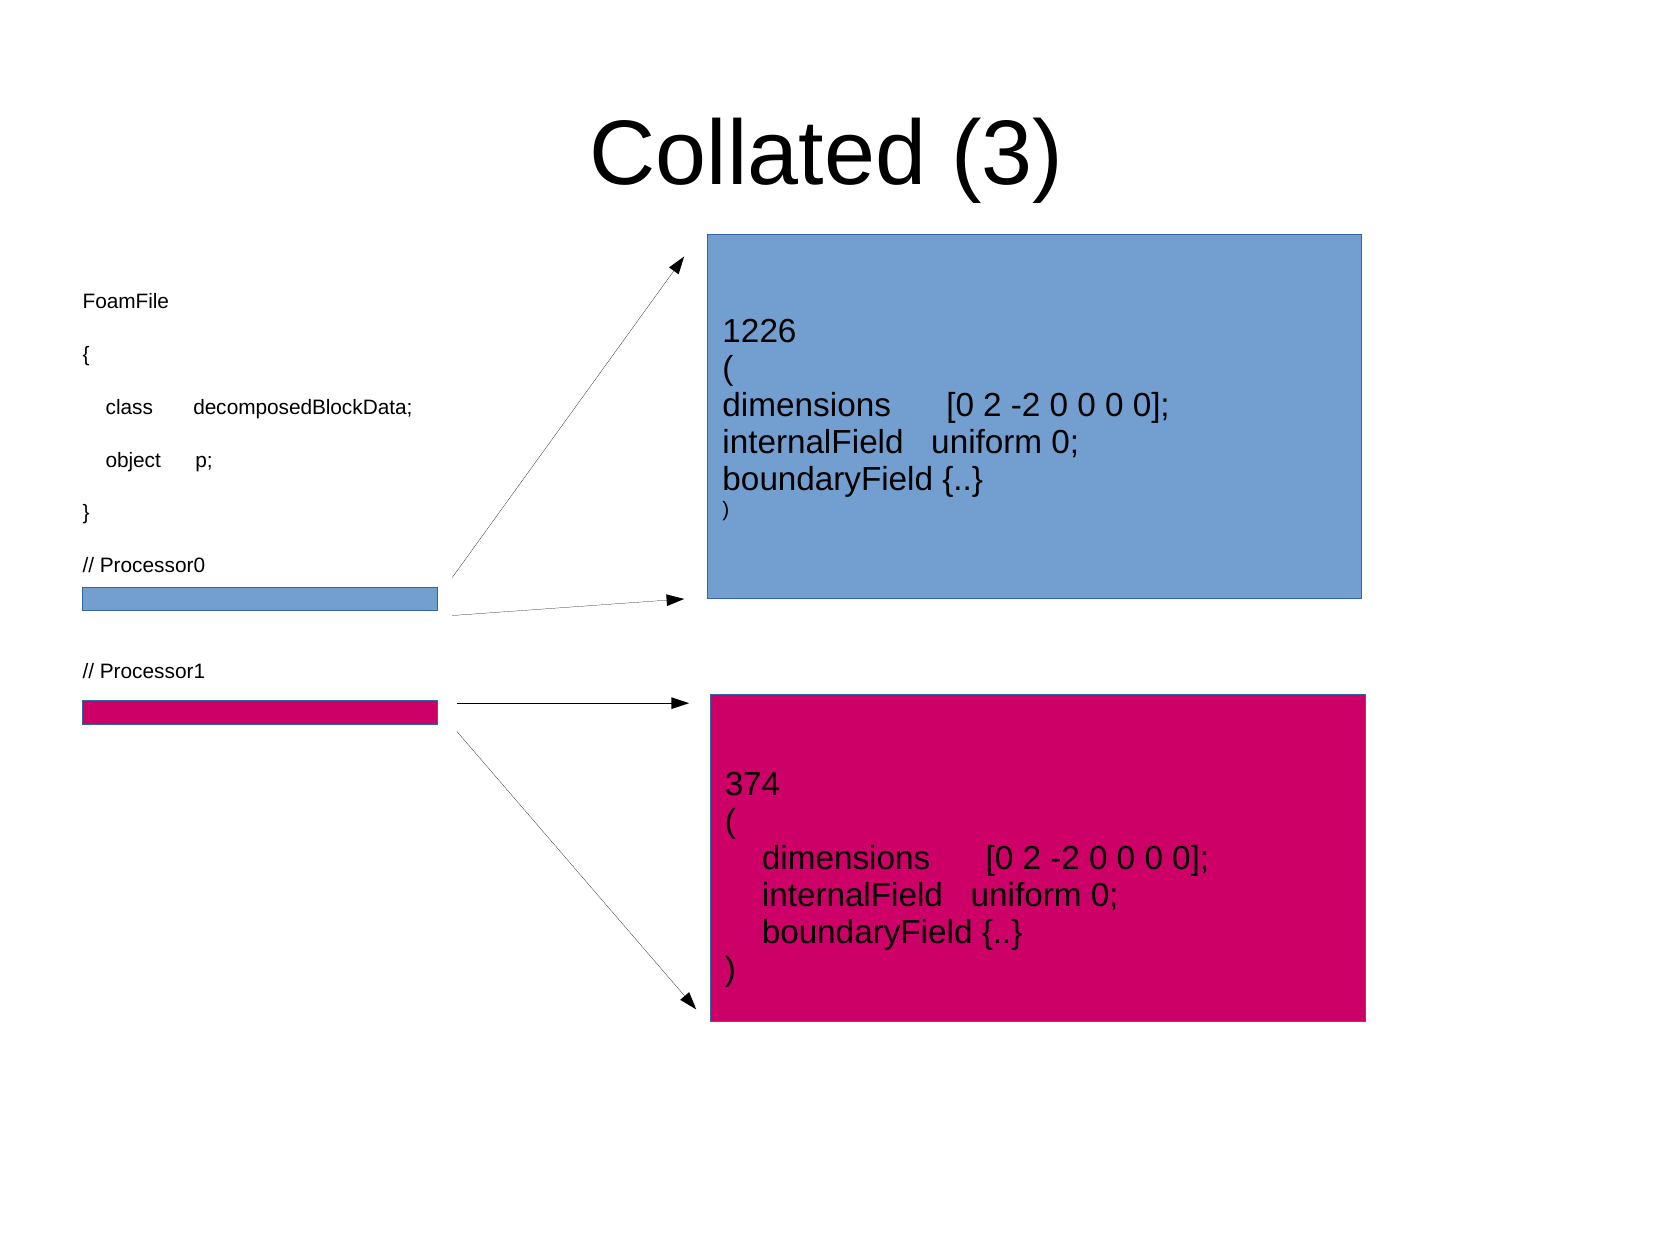

# Collated (3)
1226
(
dimensions [0 2 -2 0 0 0 0];
internalField uniform 0;
boundaryField {..}
)
FoamFile
{
 class decomposedBlockData;
 object p;
}
// Processor0
// Processor1
374
(
 dimensions [0 2 -2 0 0 0 0];
 internalField uniform 0;
 boundaryField {..}
)